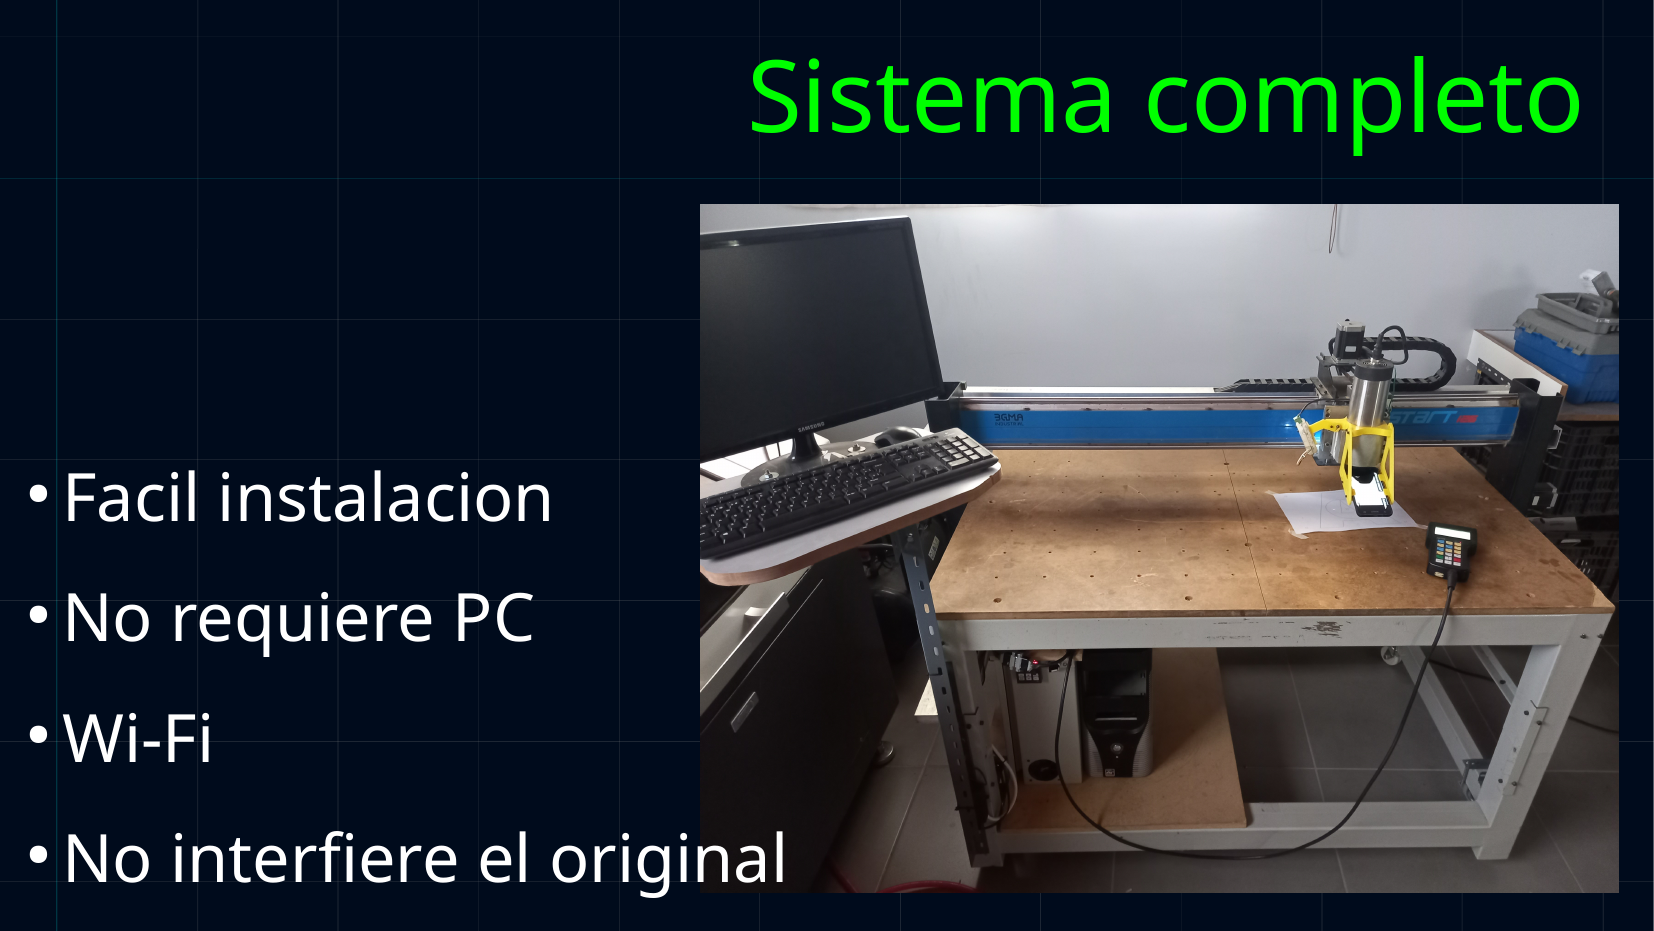

Sistema completo
Facil instalacion
No requiere PC
Wi-Fi
No interfiere el original